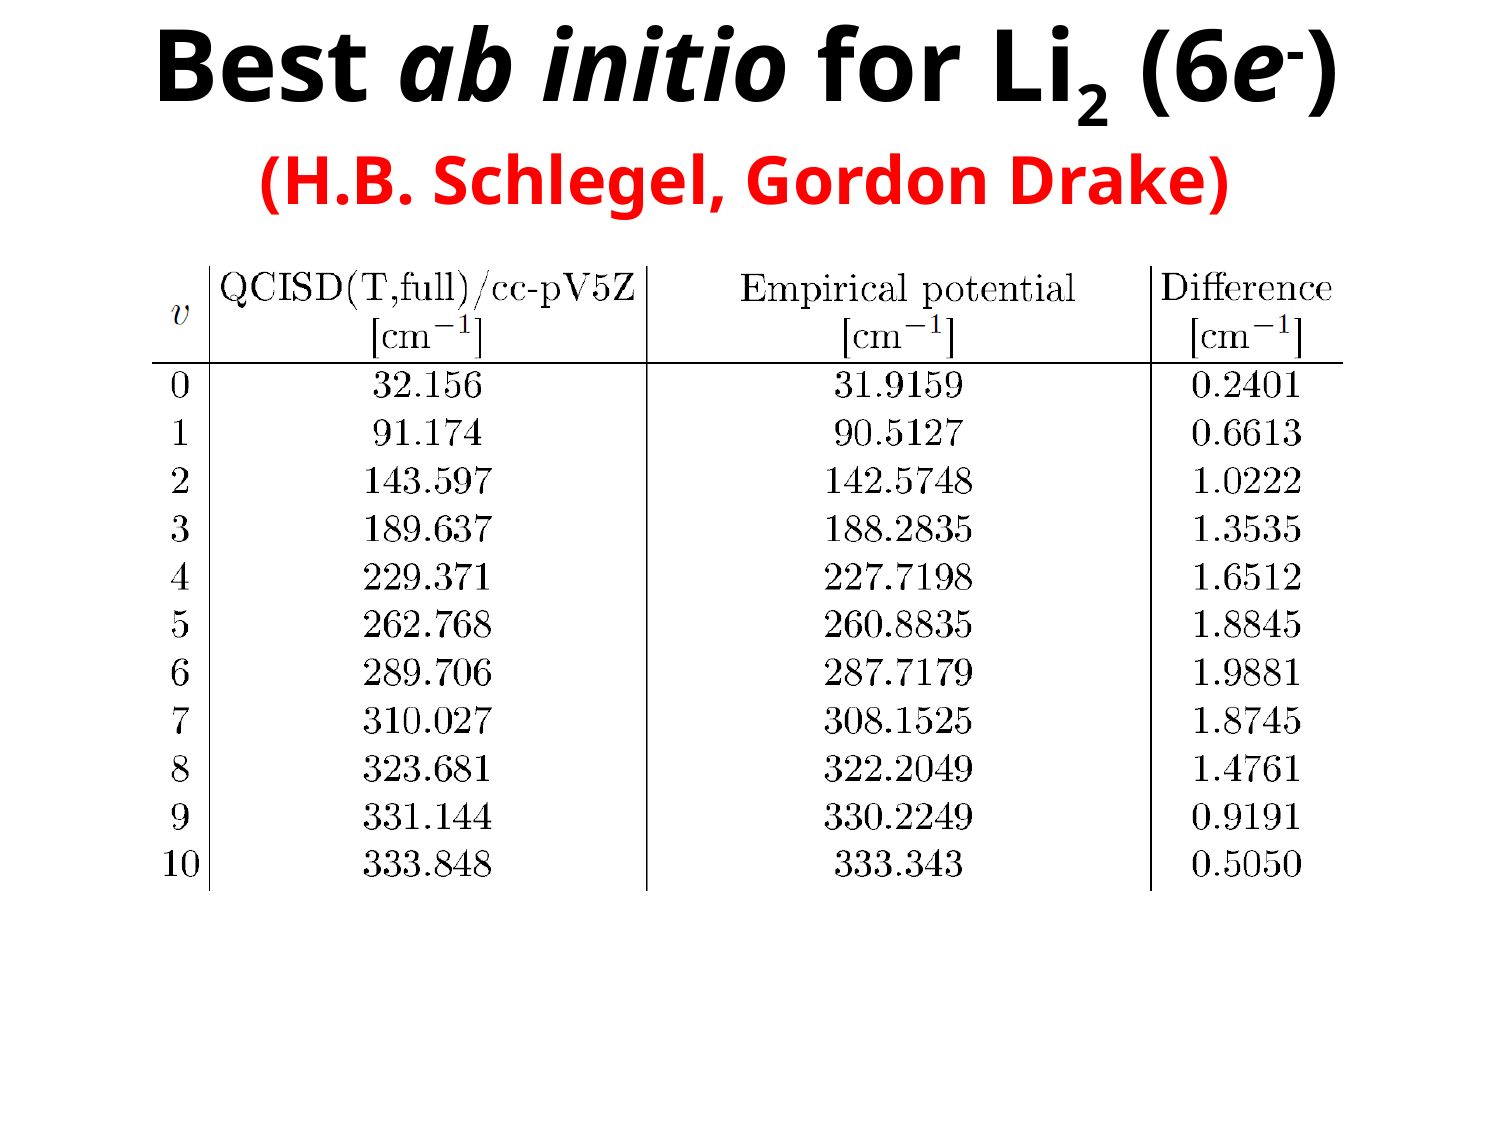

Best ab initio for Li2 (6e-)
(H.B. Schlegel, Gordon Drake)